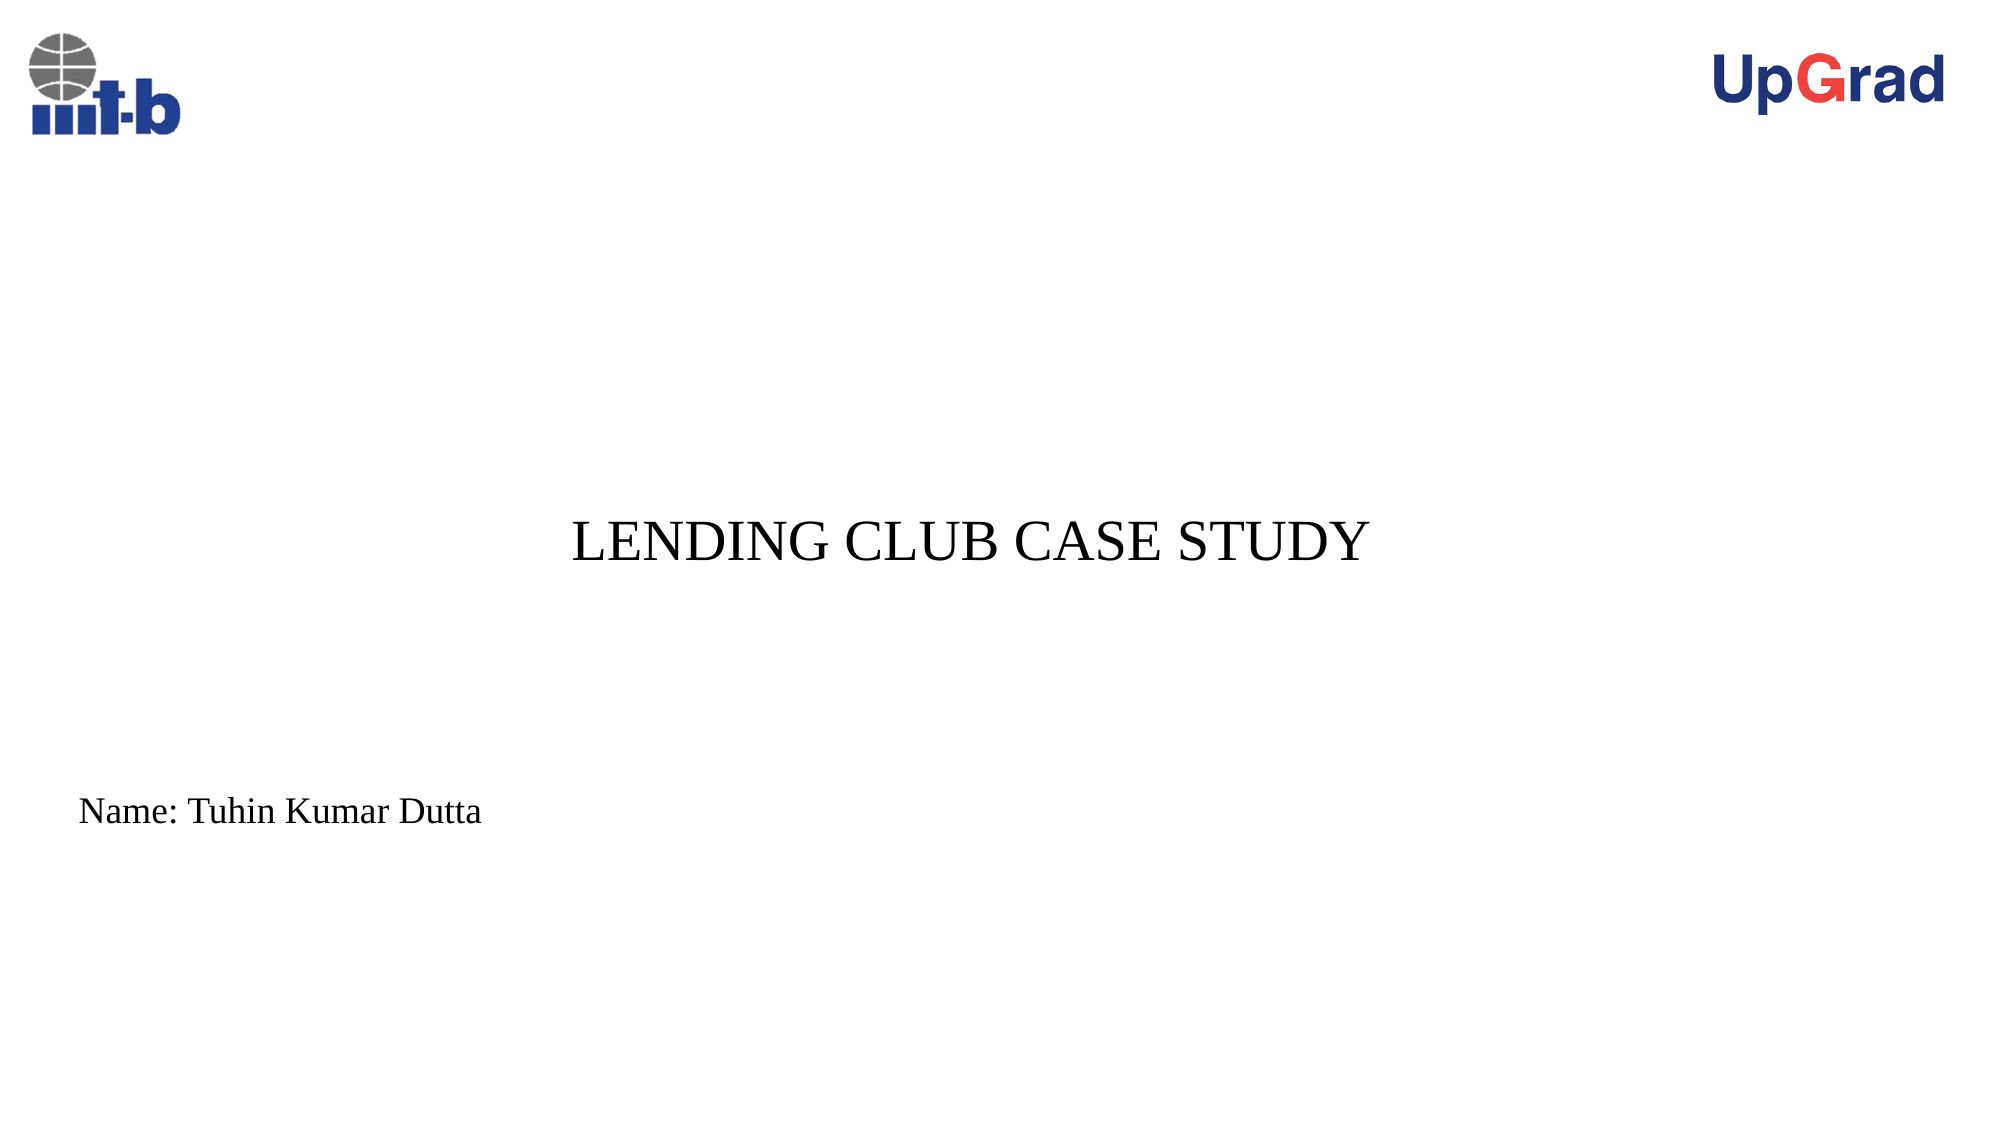

LENDING CLUB CASE STUDY
Name: Tuhin Kumar Dutta